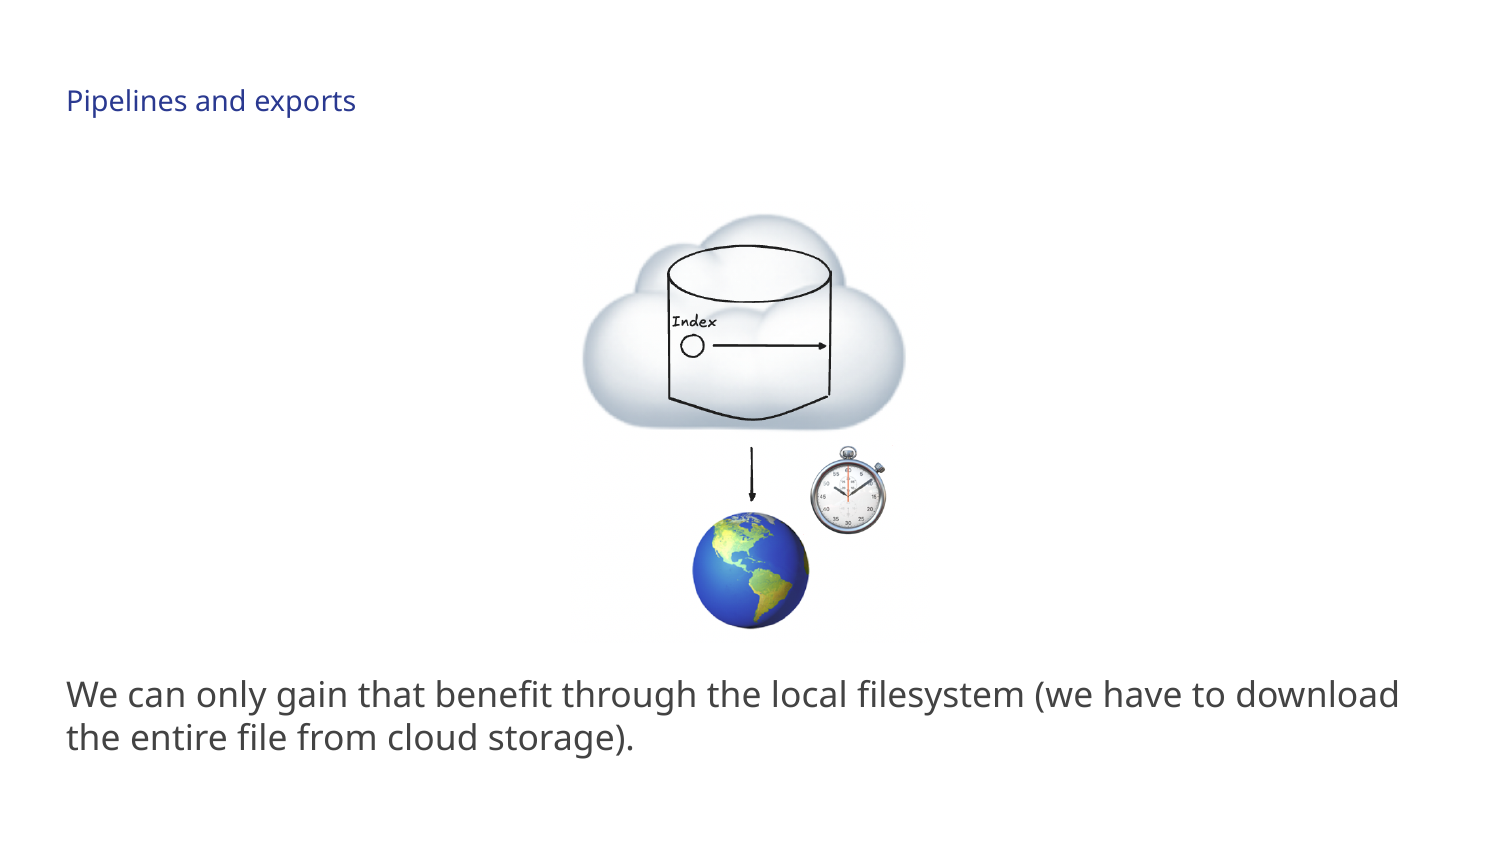

# Pipelines and exports
We can only gain that benefit through the local filesystem (we have to download the entire file from cloud storage).